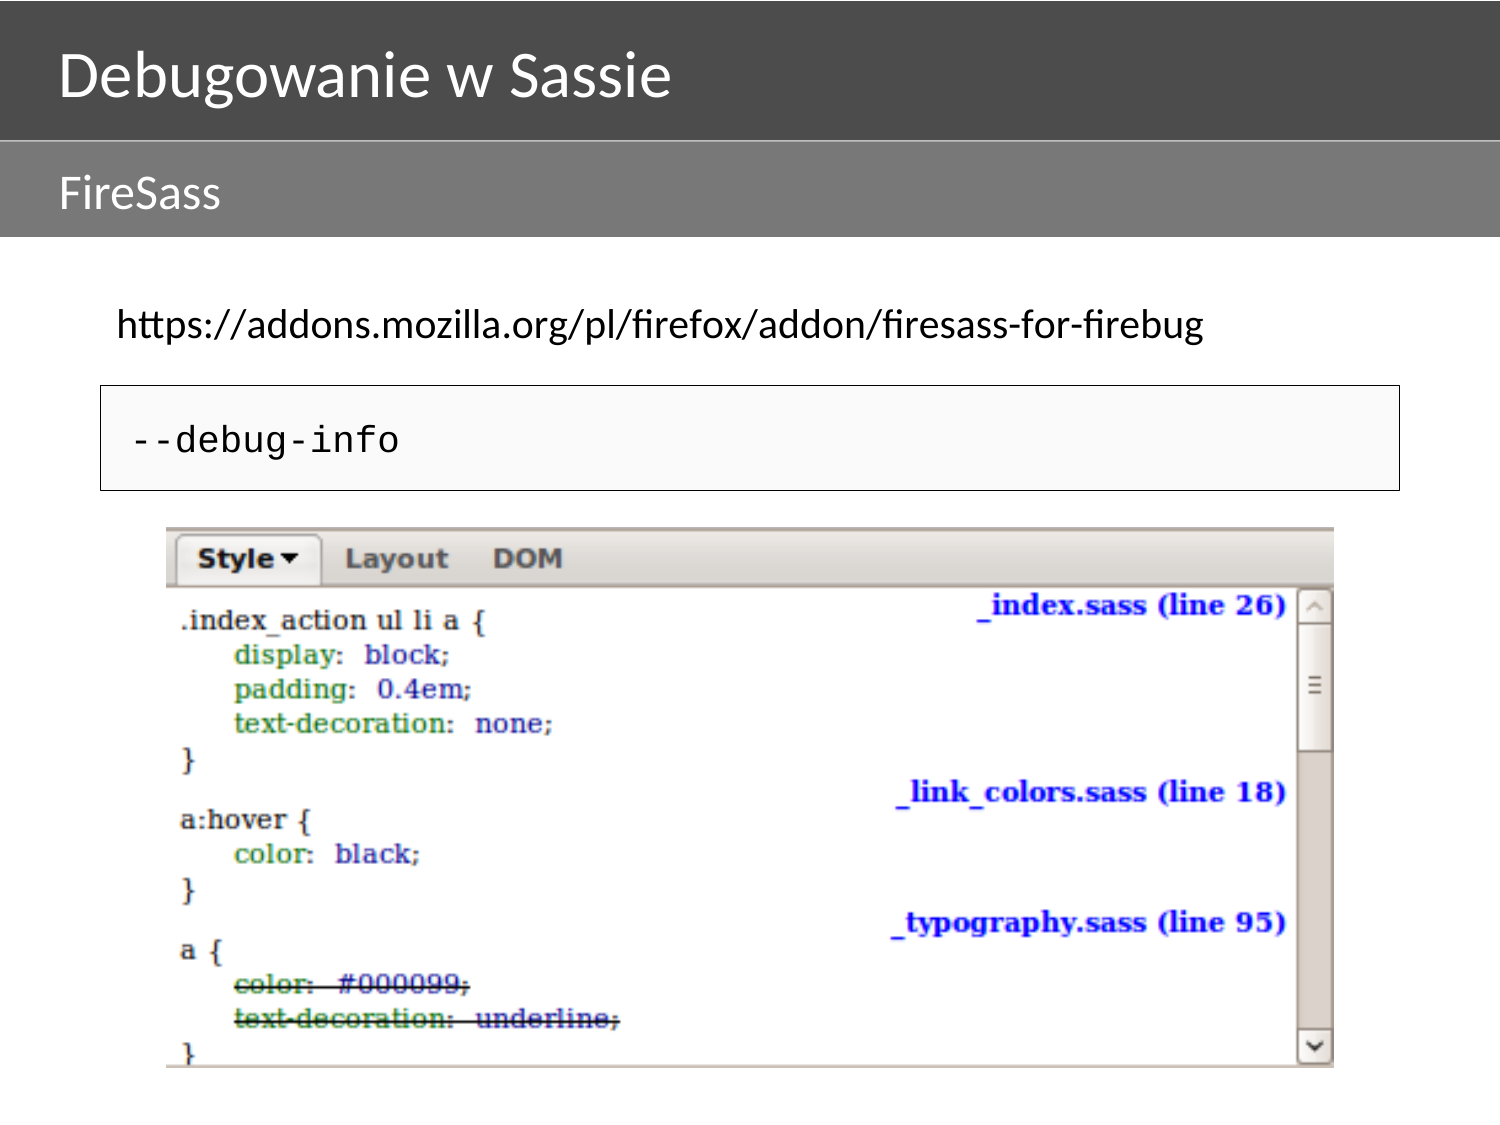

Debugowanie w Sassie
FireSass
# https://addons.mozilla.org/pl/firefox/addon/firesass-for-firebug
--debug-info